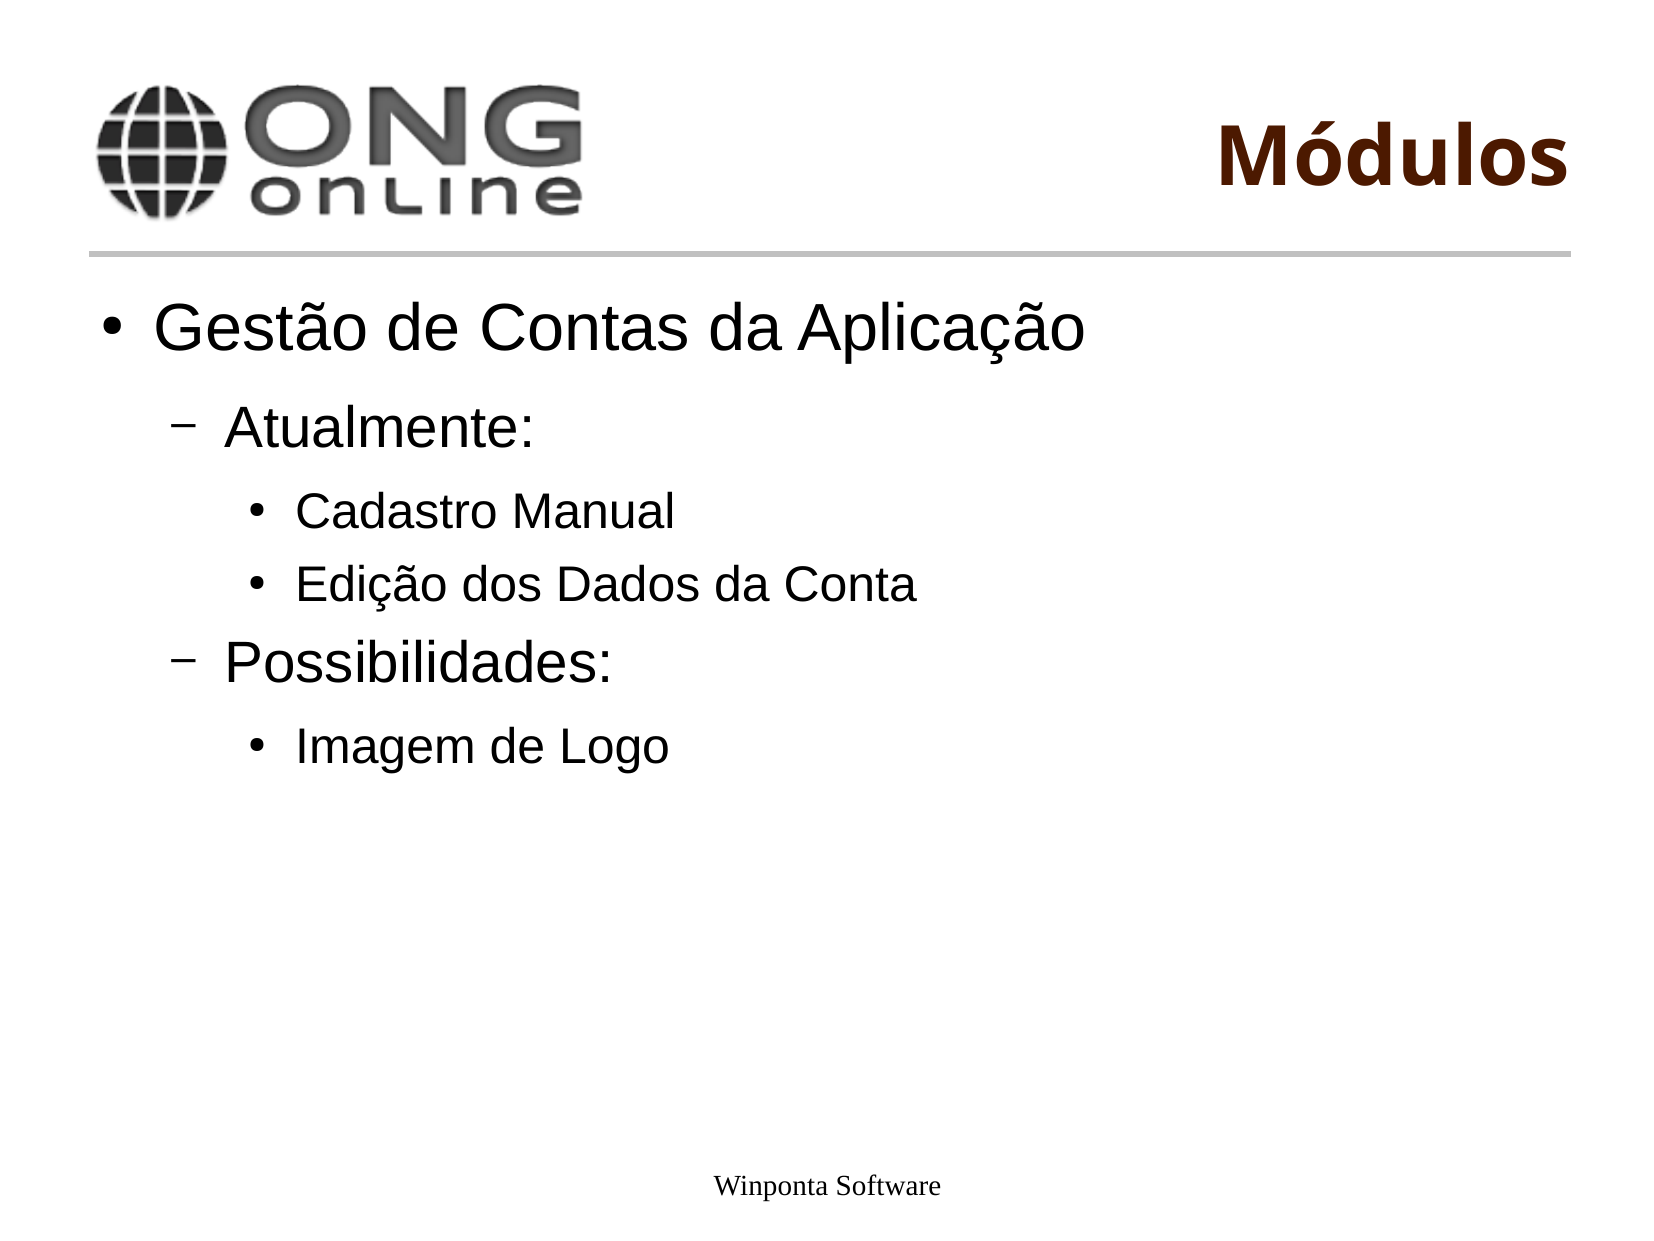

# Módulos
Gestão de Contas da Aplicação
Atualmente:
Cadastro Manual
Edição dos Dados da Conta
Possibilidades:
Imagem de Logo